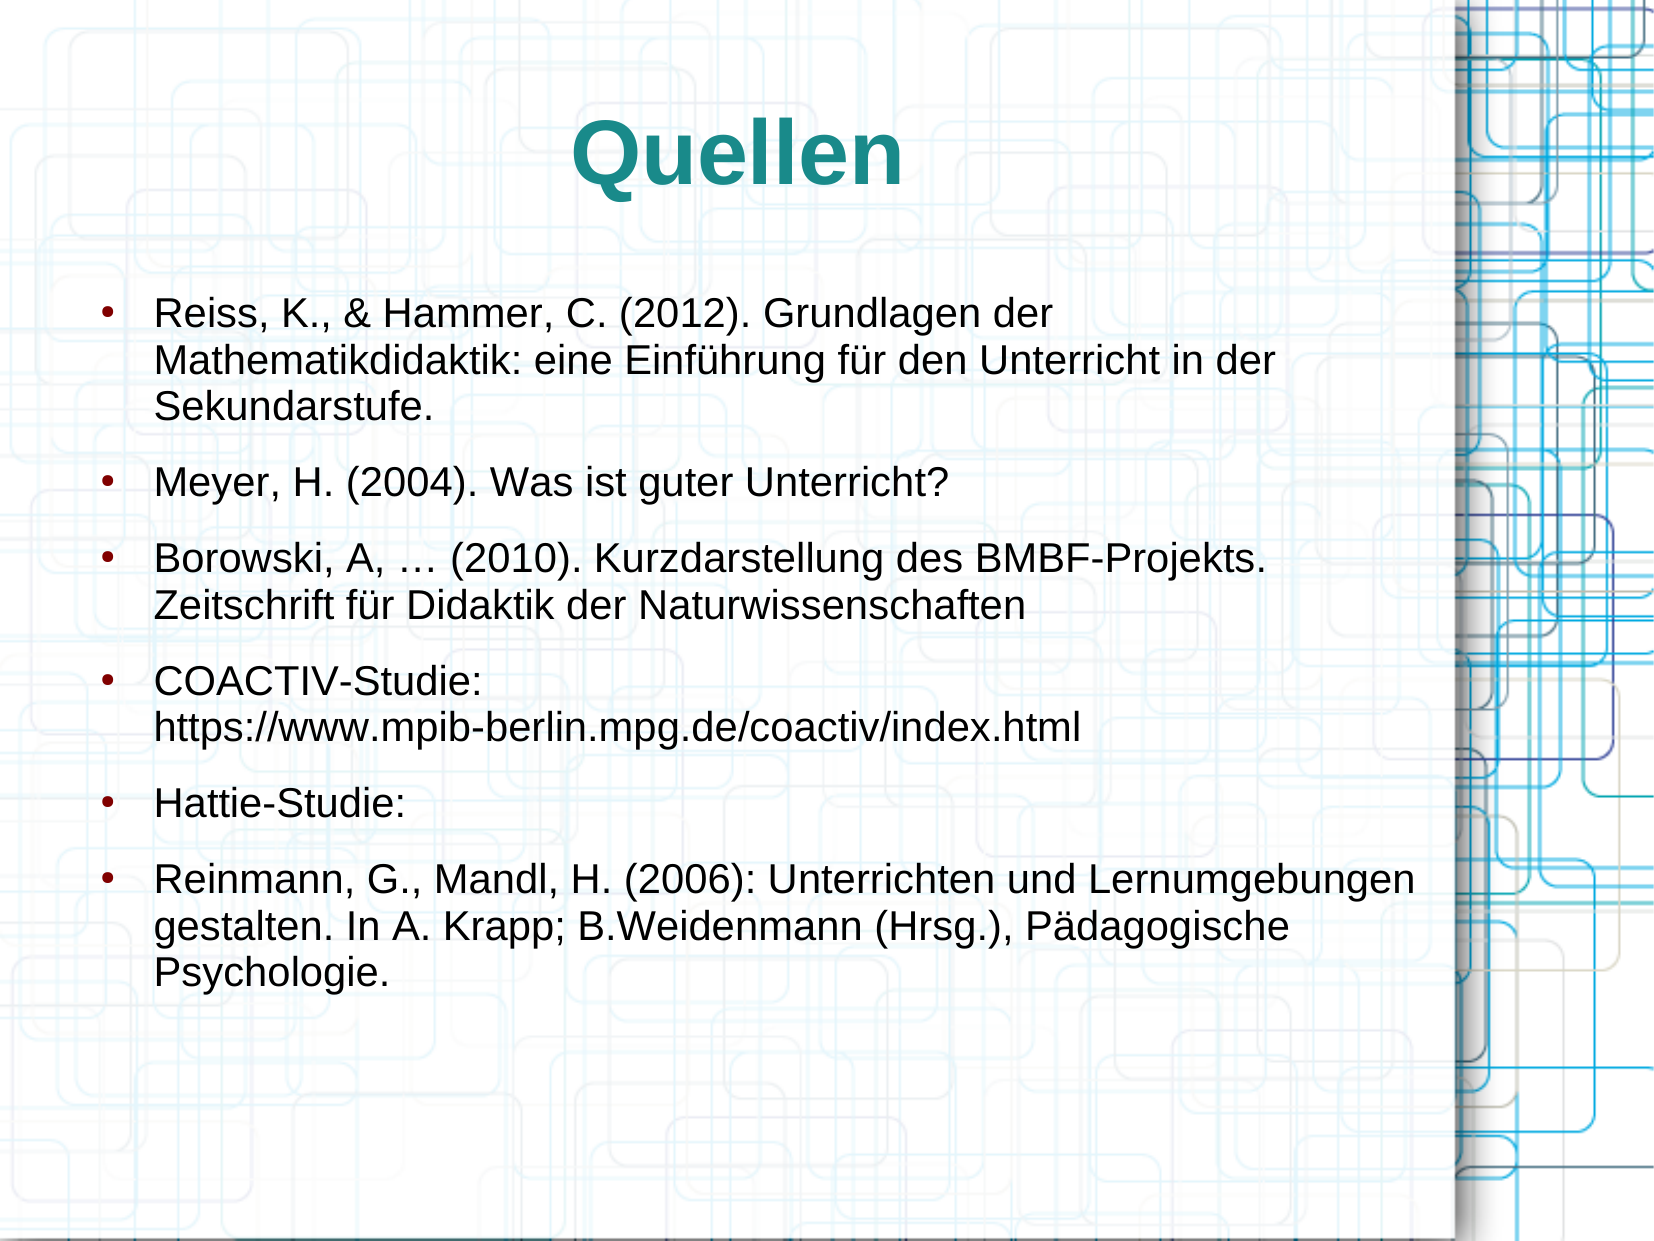

# Quellen
Reiss, K., & Hammer, C. (2012). Grundlagen der Mathematikdidaktik: eine Einführung für den Unterricht in der Sekundarstufe.
Meyer, H. (2004). Was ist guter Unterricht?
Borowski, A, … (2010). Kurzdarstellung des BMBF-Projekts. Zeitschrift für Didaktik der Naturwissenschaften
COACTIV-Studie: https://www.mpib-berlin.mpg.de/coactiv/index.html
Hattie-Studie:
Reinmann, G., Mandl, H. (2006): Unterrichten und Lernumgebungen gestalten. In A. Krapp; B.Weidenmann (Hrsg.), Pädagogische Psychologie.